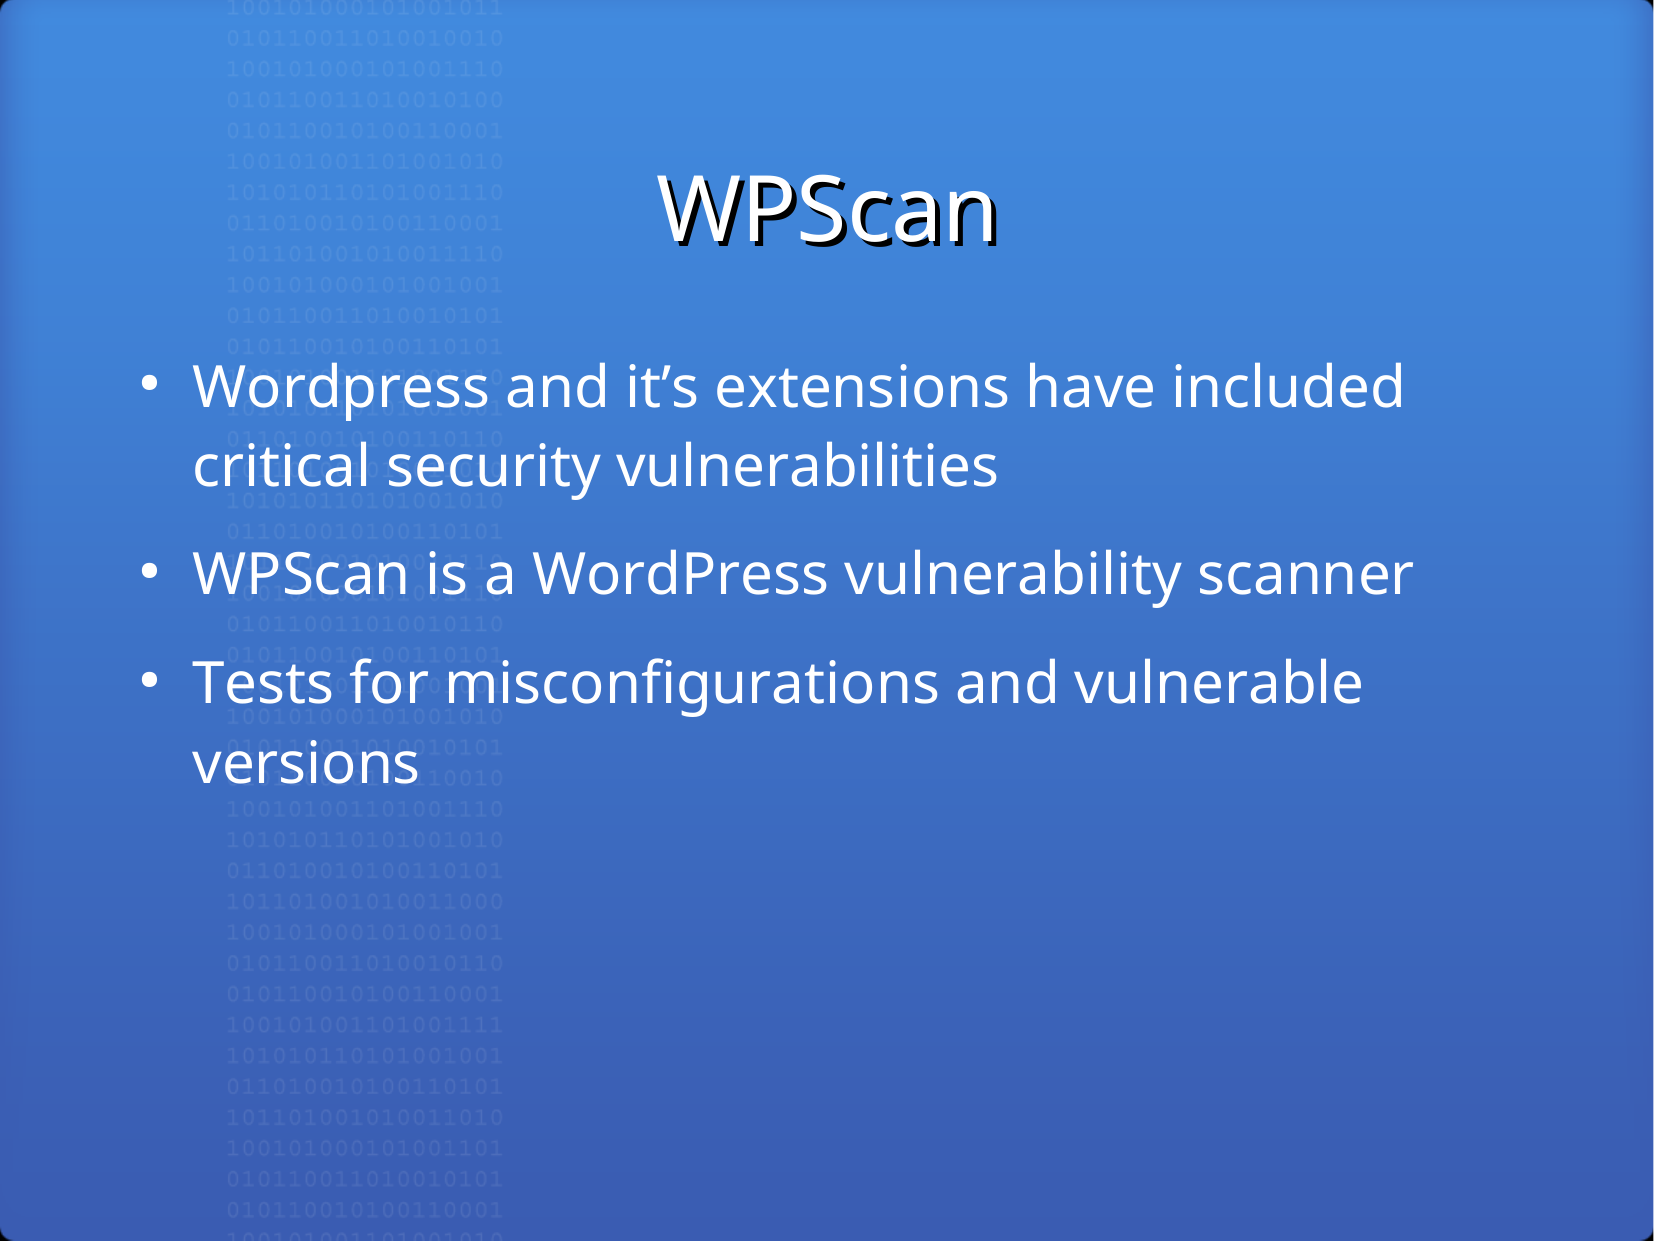

# WPScan
Wordpress and it’s extensions have included critical security vulnerabilities
WPScan is a WordPress vulnerability scanner
Tests for misconfigurations and vulnerable versions